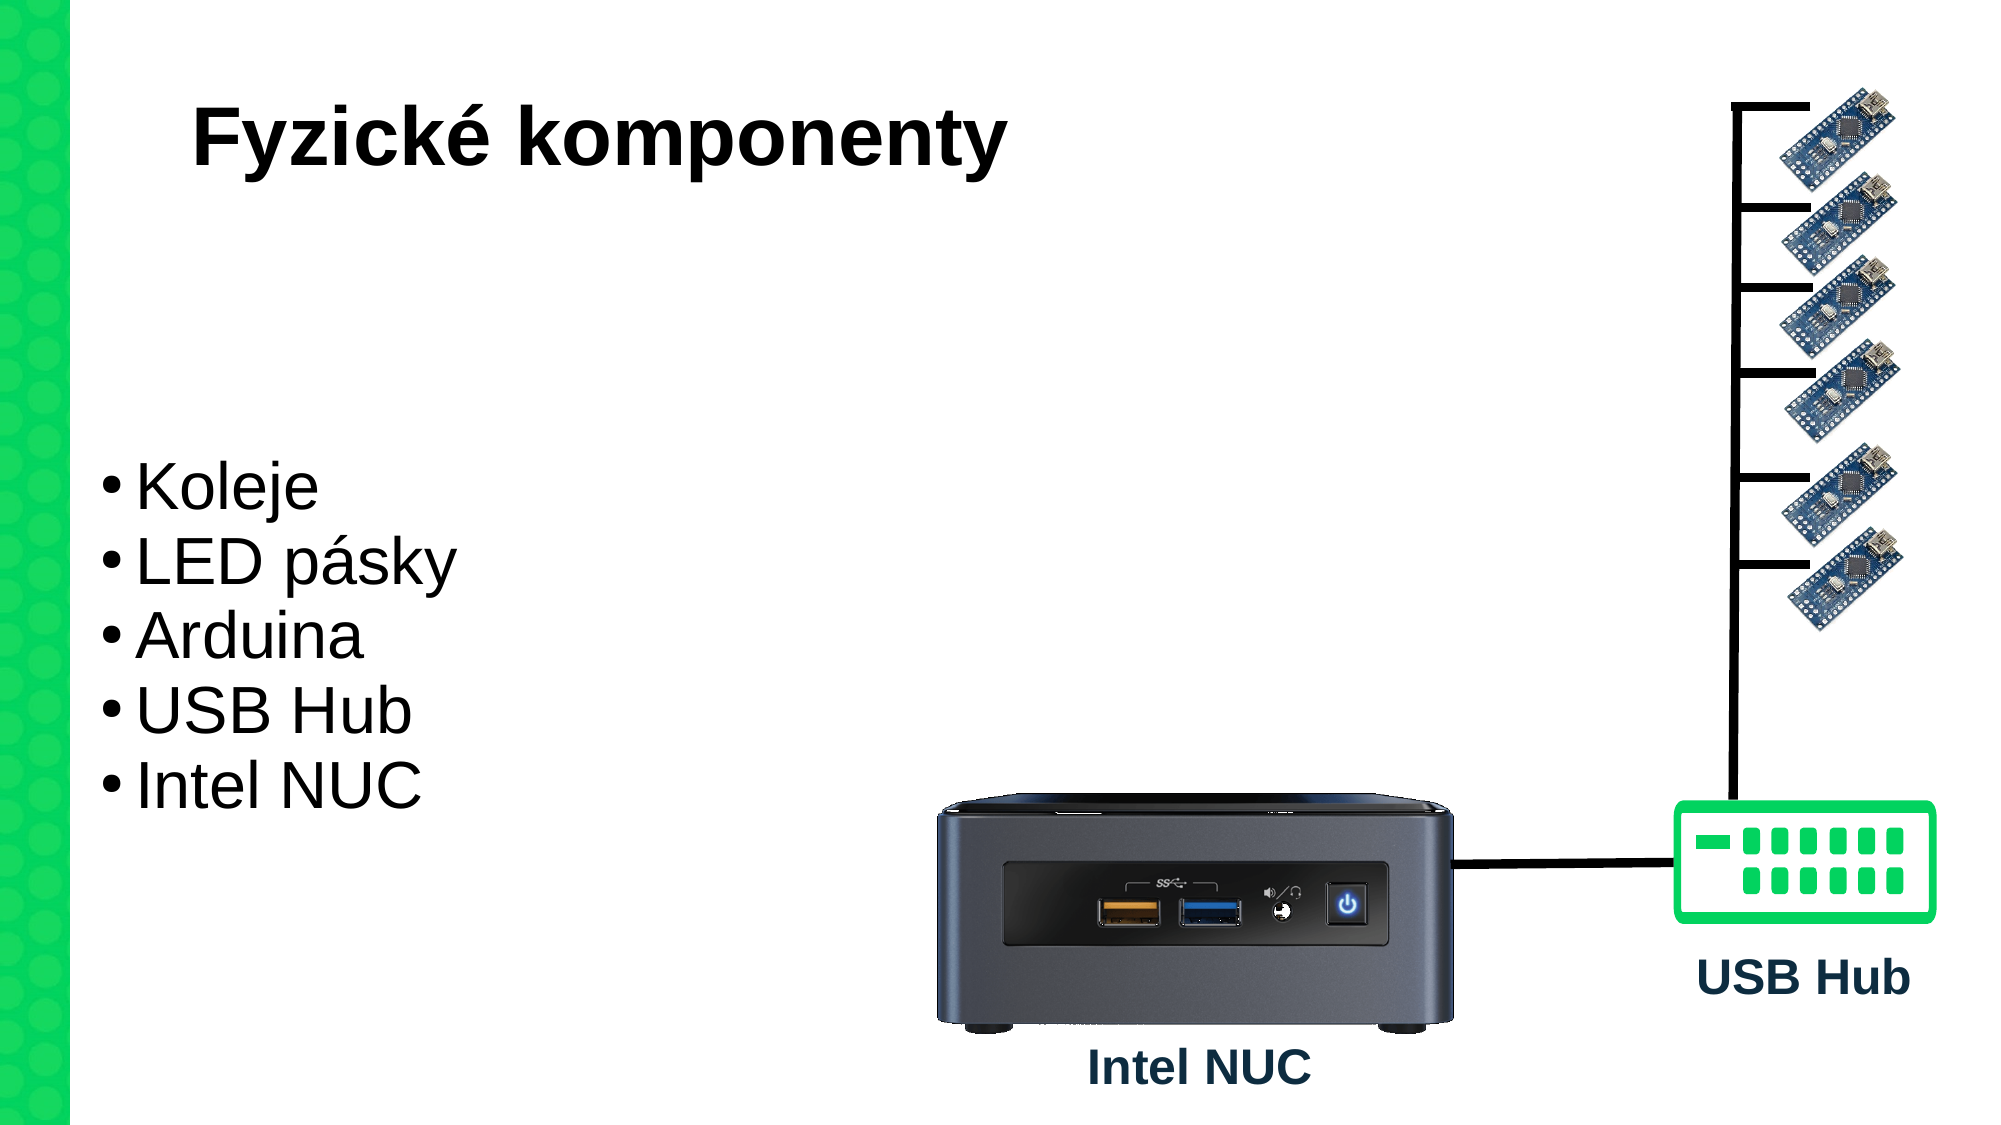

# Fyzické komponenty
Koleje
LED pásky
Arduina
USB Hub
Intel NUC
USB Hub
Intel NUC